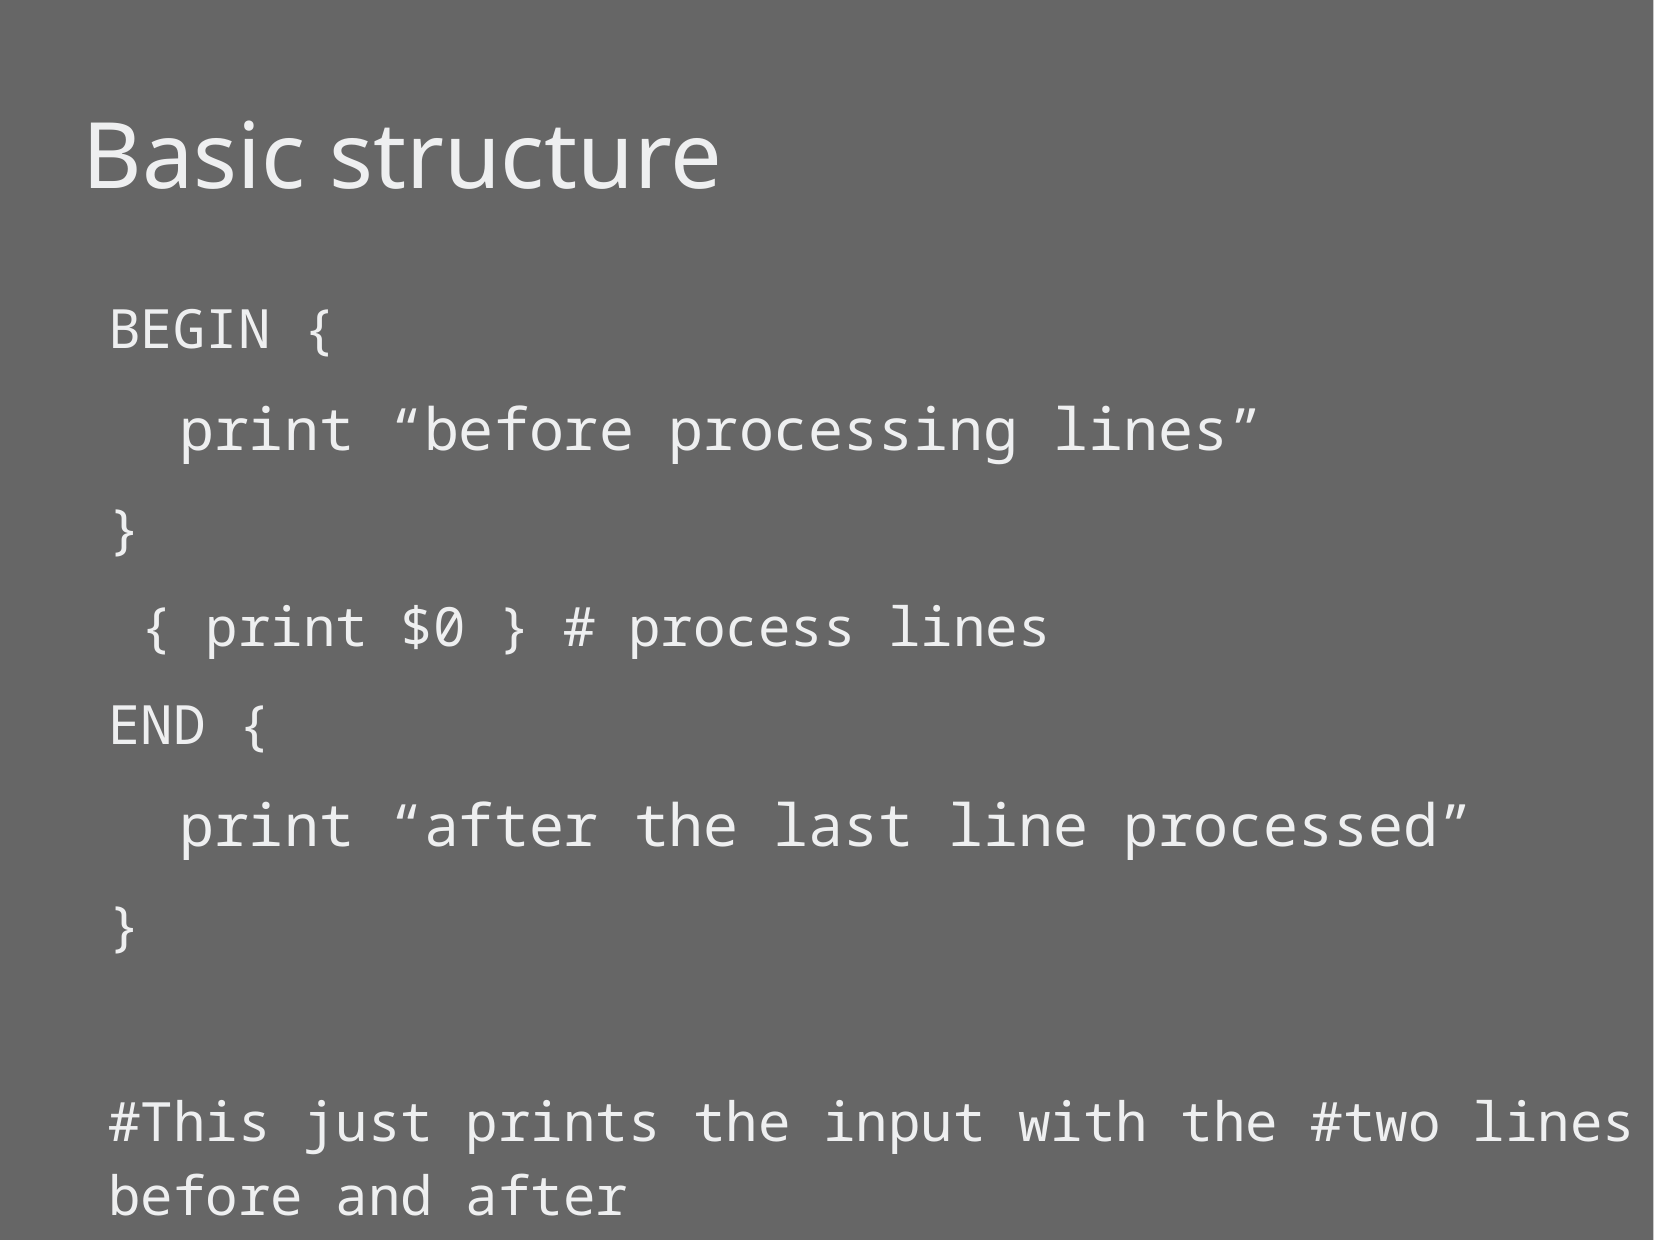

# Basic structure
BEGIN {
print “before processing lines”
}
 { print $0 } # process lines
END {
print “after the last line processed”
}
#This just prints the input with the #two lines before and after